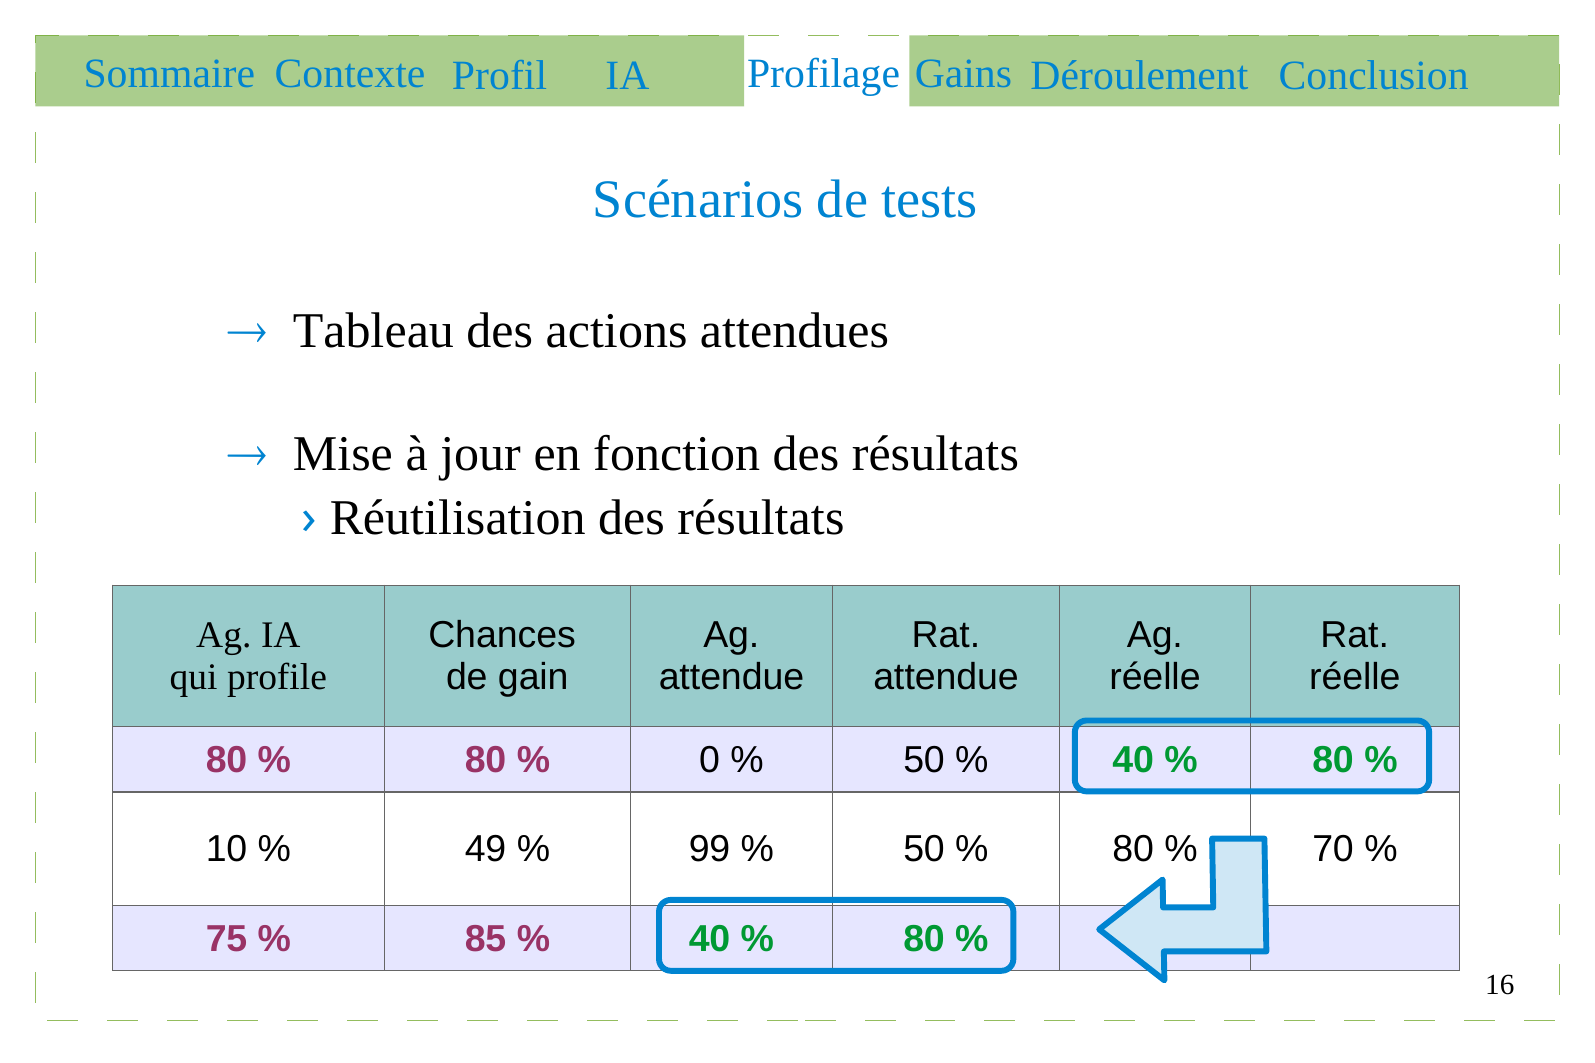

Profilage
Gains
Sommaire
Contexte
Profil
Déroulement
Conclusion
IA
Scénarios de tests
® Tableau des actions attendues
® Mise à jour en fonction des résultats
	› Réutilisation des résultats
| Ag. IA qui profile | Chances de gain | Ag. attendue | Rat. attendue | Ag. réelle | Rat. réelle |
| --- | --- | --- | --- | --- | --- |
| 80 % | 80 % | 0 % | 50 % | 40 % | 80 % |
| 10 % | 49 % | 99 % | 50 % | 80 % | 70 % |
| 75 % | 85 % | 40 % | 80 % | - | |
16